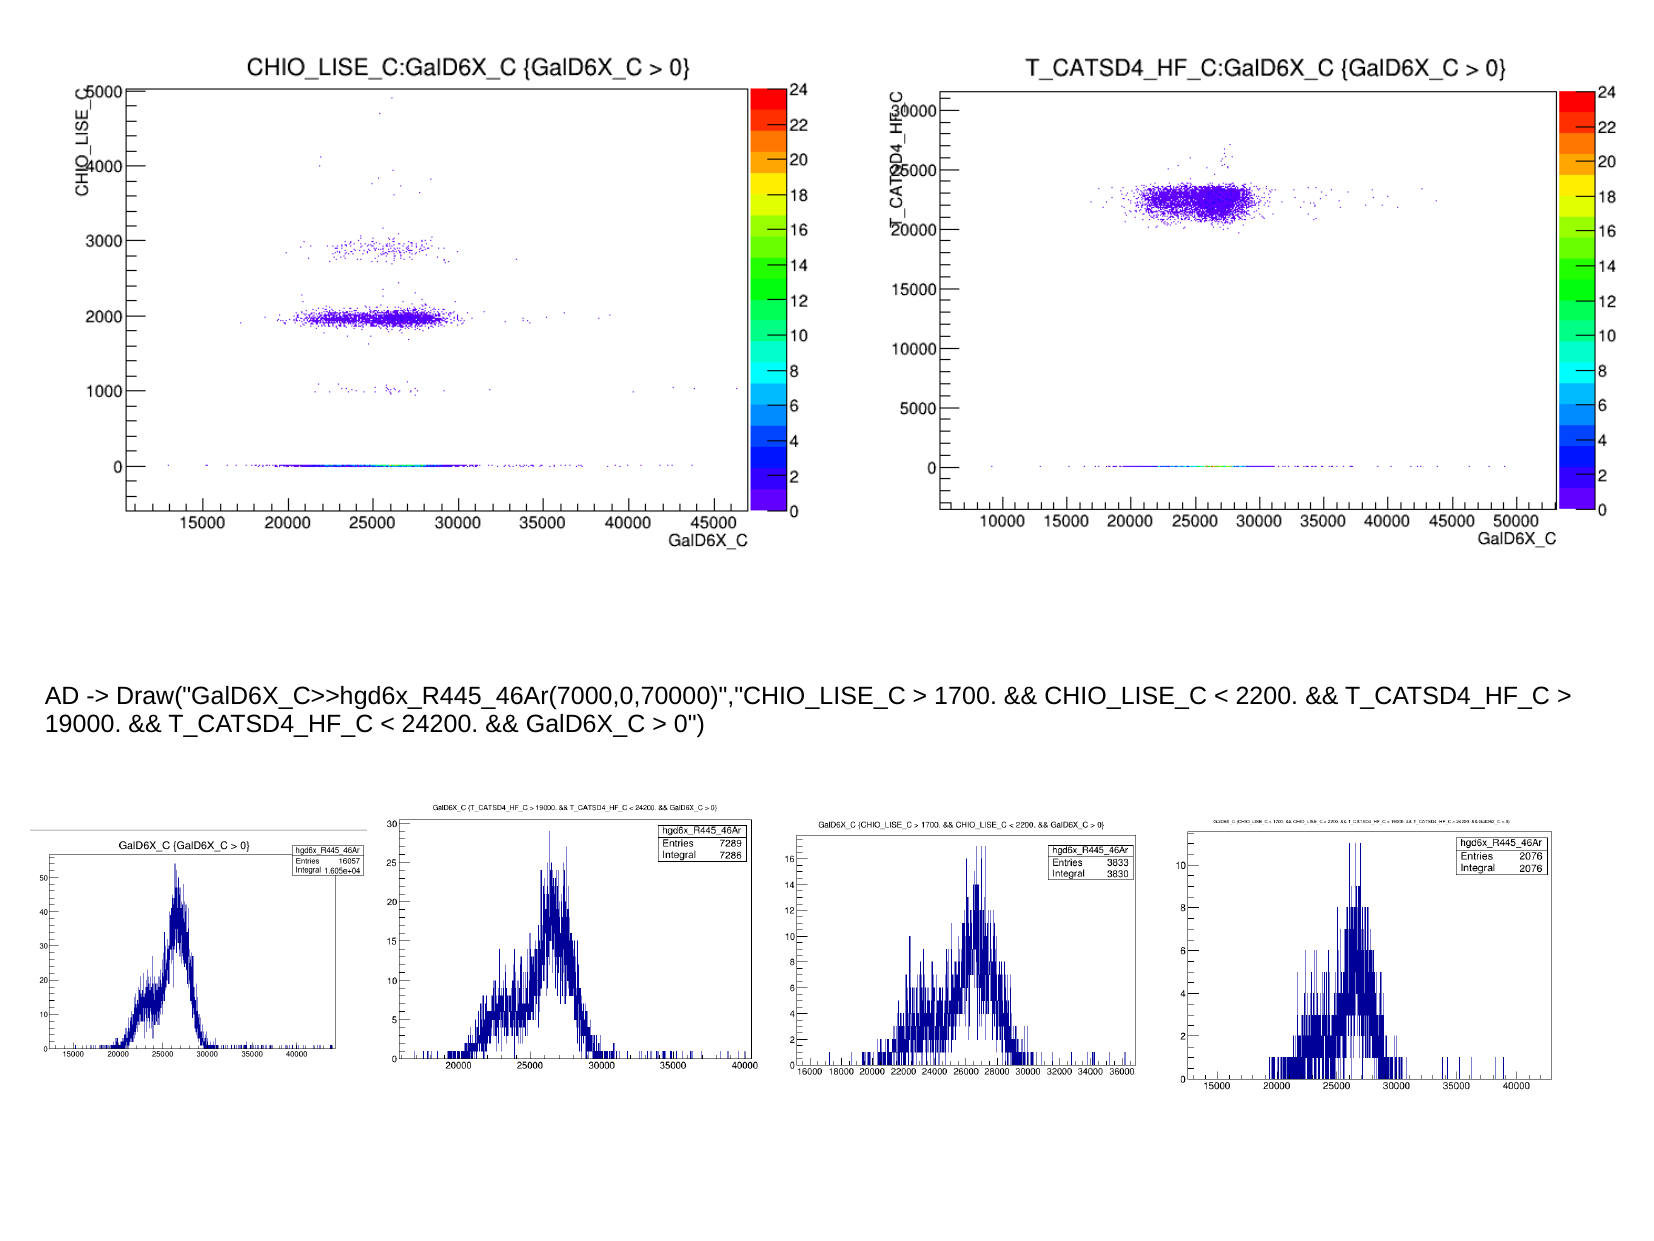

AD -> Draw("GalD6X_C>>hgd6x_R445_46Ar(7000,0,70000)","CHIO_LISE_C > 1700. && CHIO_LISE_C < 2200. && T_CATSD4_HF_C > 19000. && T_CATSD4_HF_C < 24200. && GalD6X_C > 0")